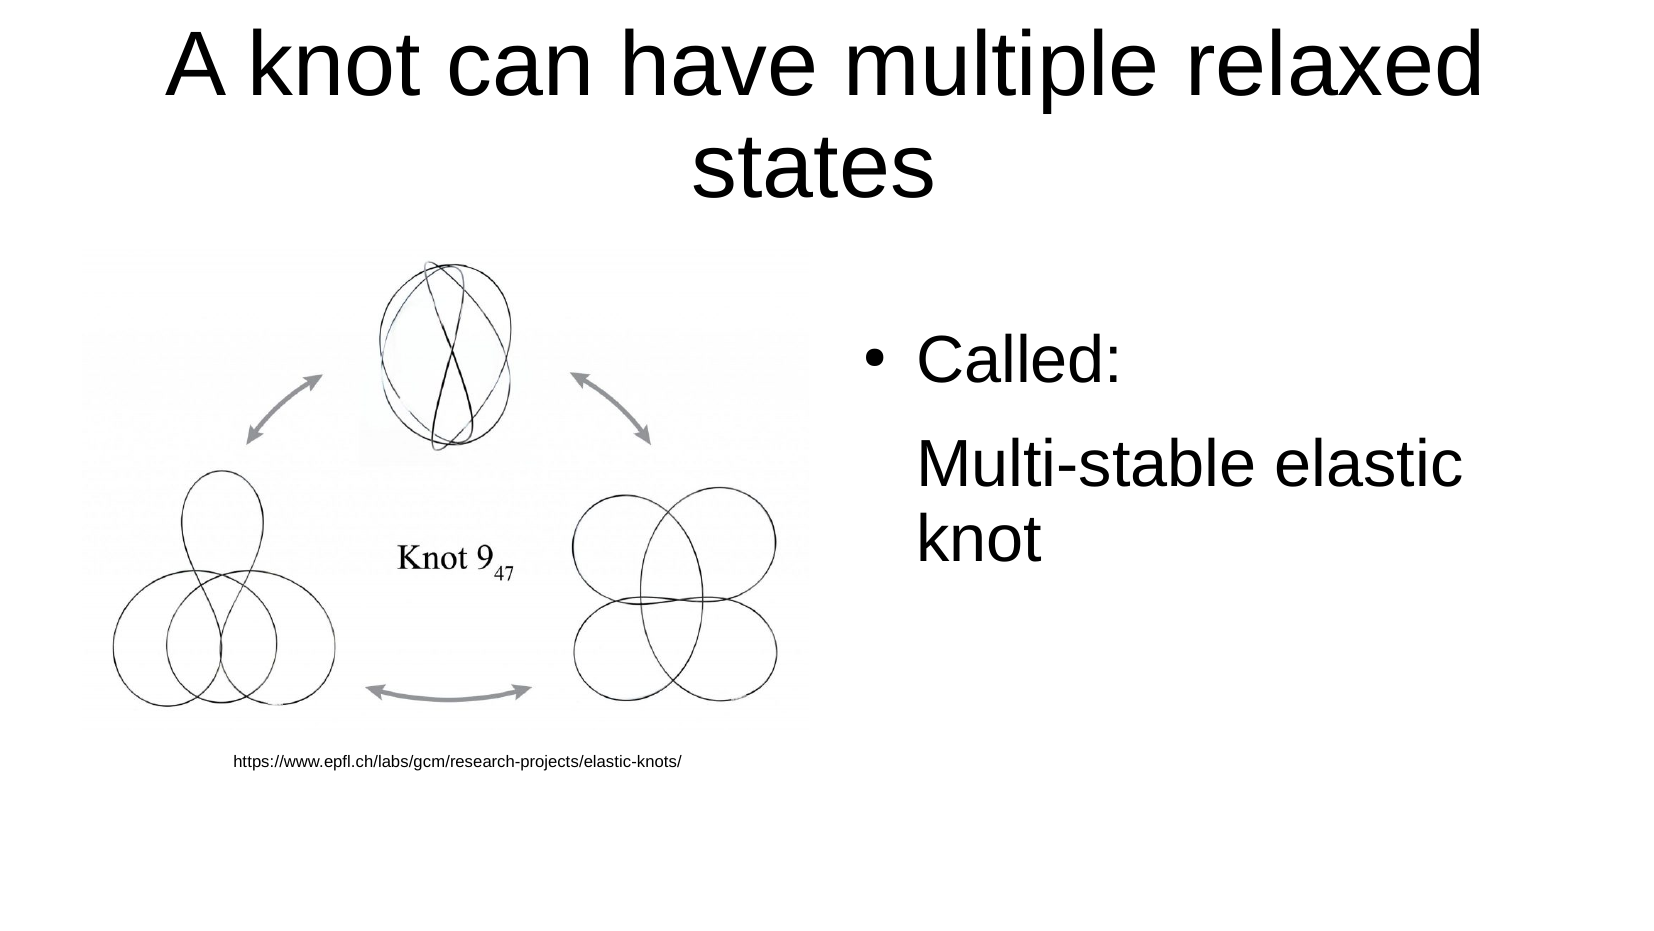

# A knot can have multiple relaxed states
Called:
Multi-stable elastic knot
https://www.epfl.ch/labs/gcm/research-projects/elastic-knots/